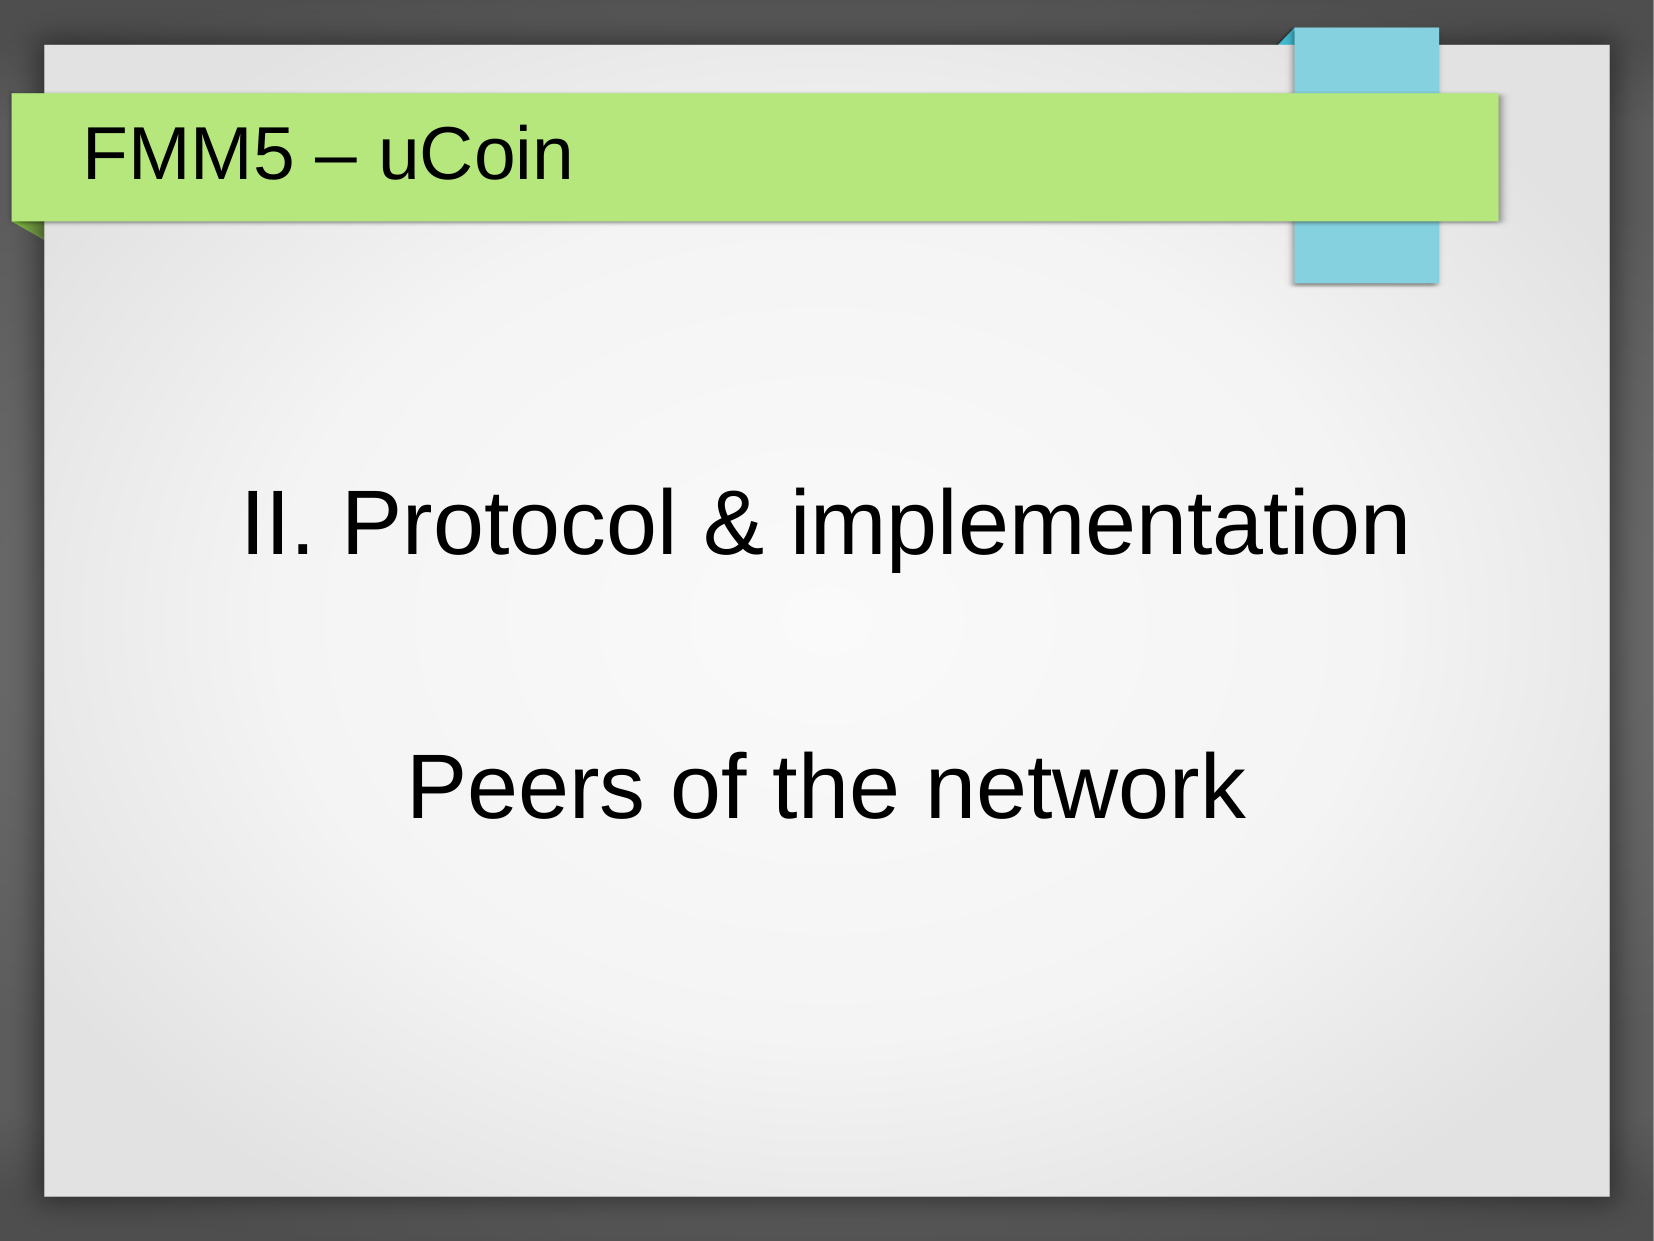

# FMM5 – uCoin
II. Protocol & implementation
Peers of the network